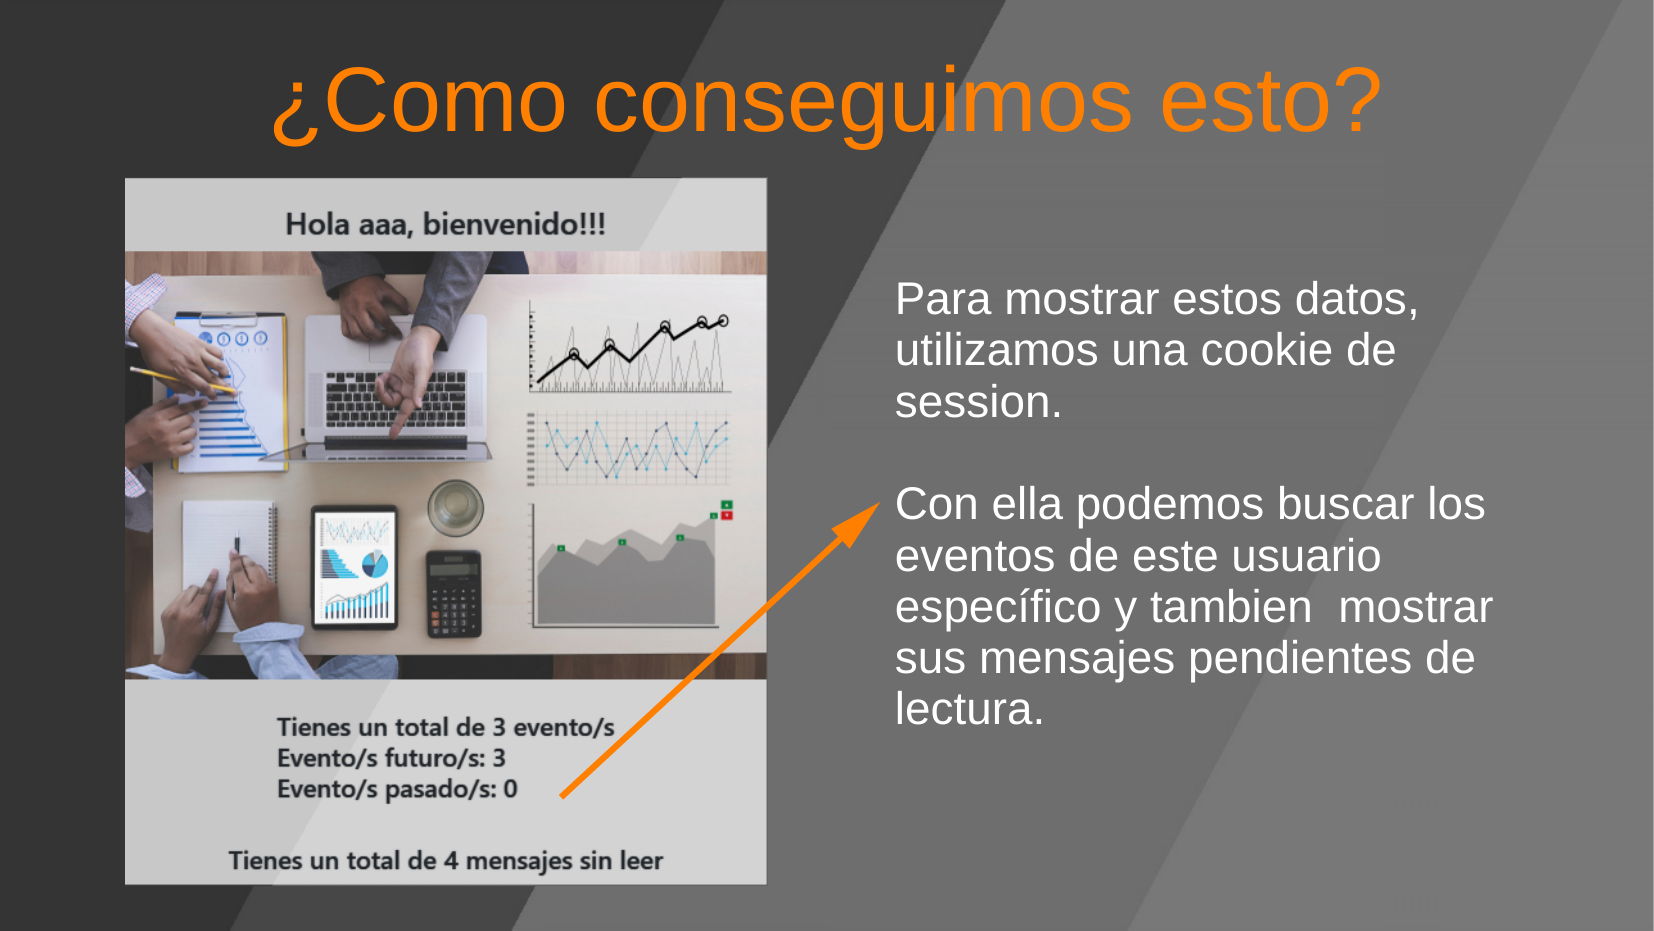

# ¿Como conseguimos esto?
Para mostrar estos datos, utilizamos una cookie de session.
Con ella podemos buscar los eventos de este usuario específico y tambien mostrar sus mensajes pendientes de lectura.